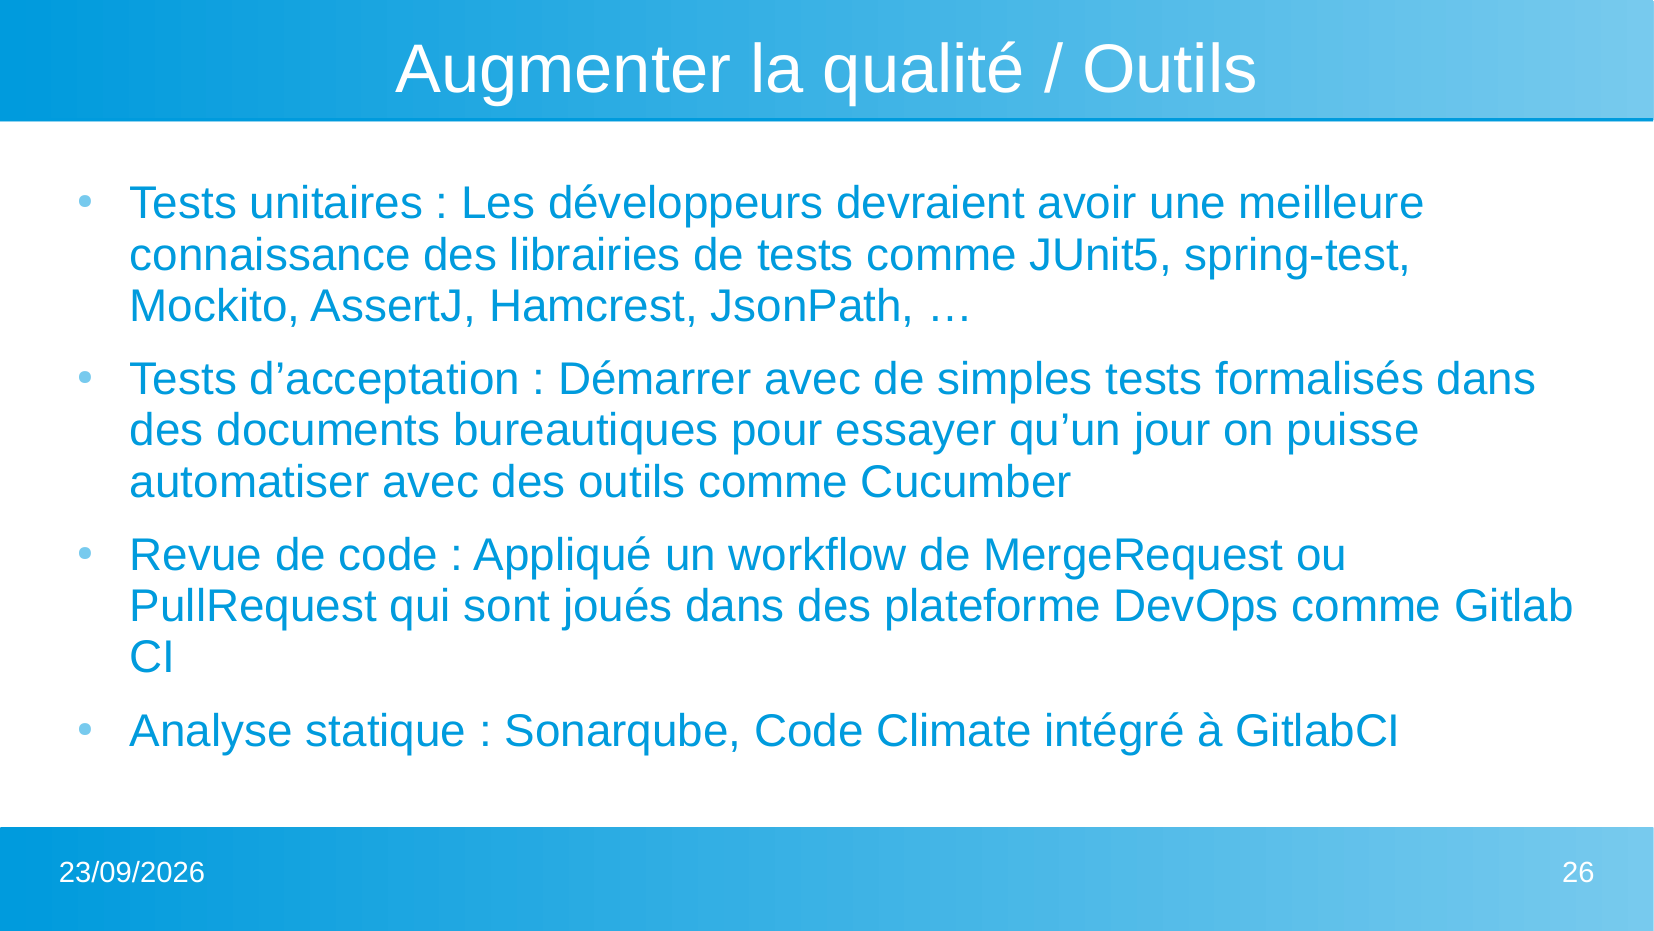

# Augmenter la qualité / Outils
Tests unitaires : Les développeurs devraient avoir une meilleure connaissance des librairies de tests comme JUnit5, spring-test, Mockito, AssertJ, Hamcrest, JsonPath, …
Tests d’acceptation : Démarrer avec de simples tests formalisés dans des documents bureautiques pour essayer qu’un jour on puisse automatiser avec des outils comme Cucumber
Revue de code : Appliqué un workflow de MergeRequest ou PullRequest qui sont joués dans des plateforme DevOps comme Gitlab CI
Analyse statique : Sonarqube, Code Climate intégré à GitlabCI
26